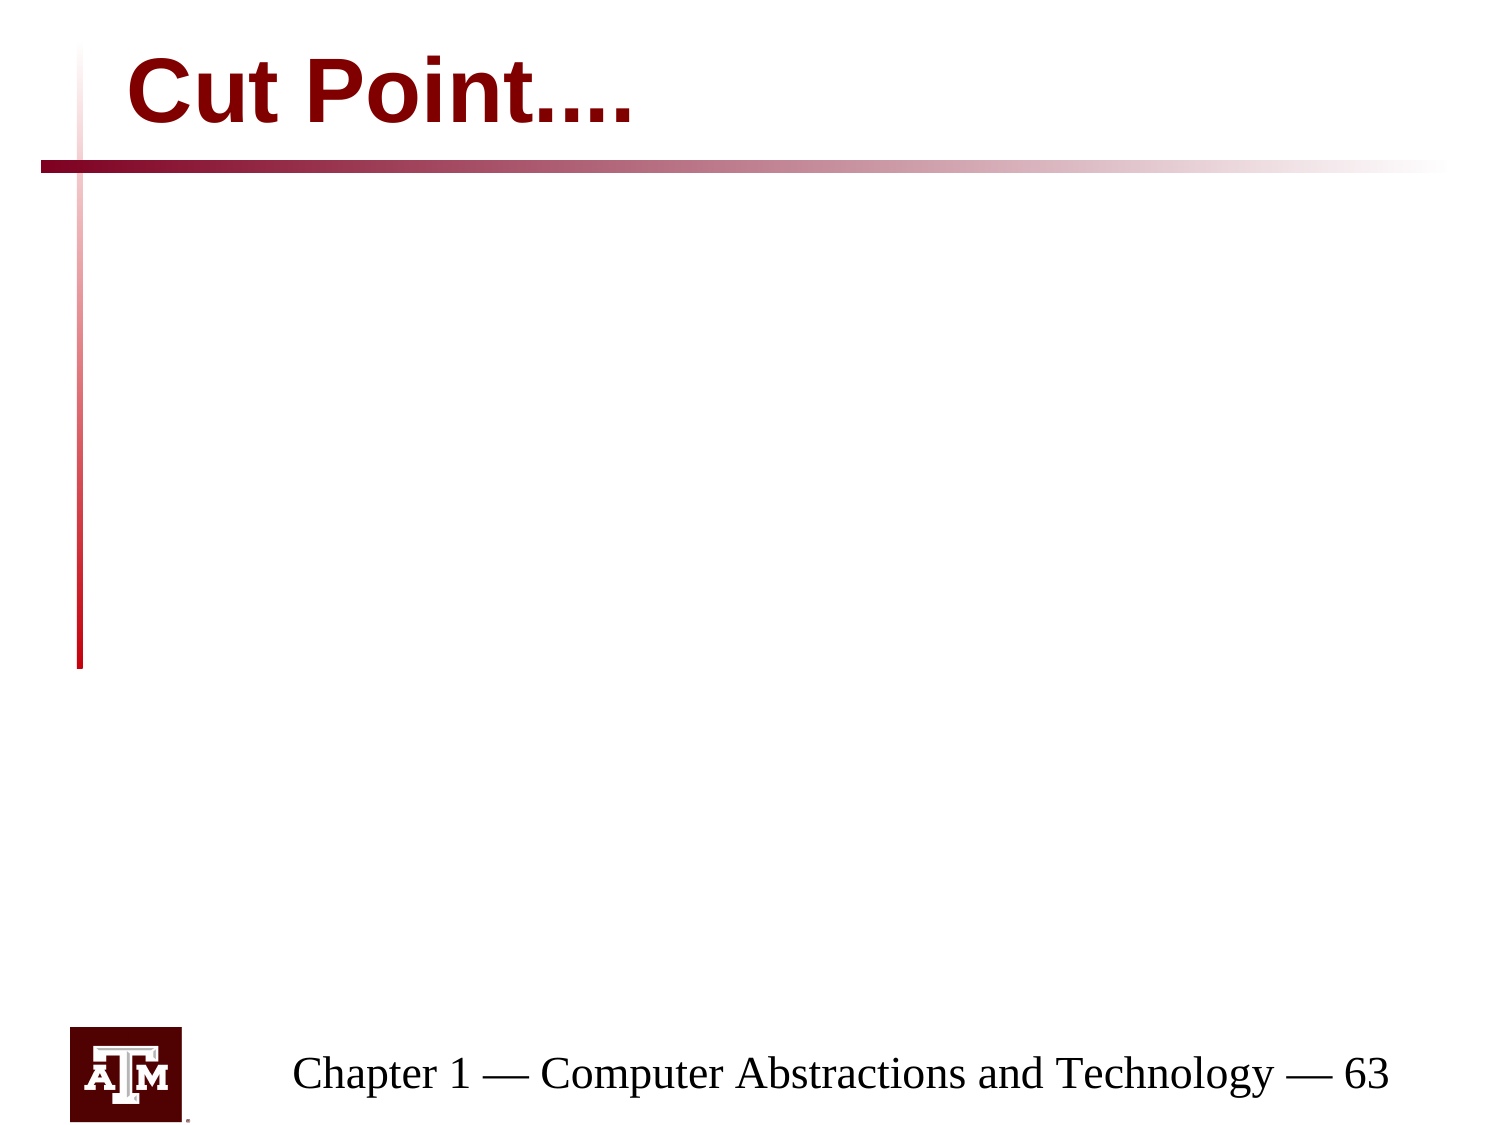

# Cut Point....
Chapter 1 — Computer Abstractions and Technology